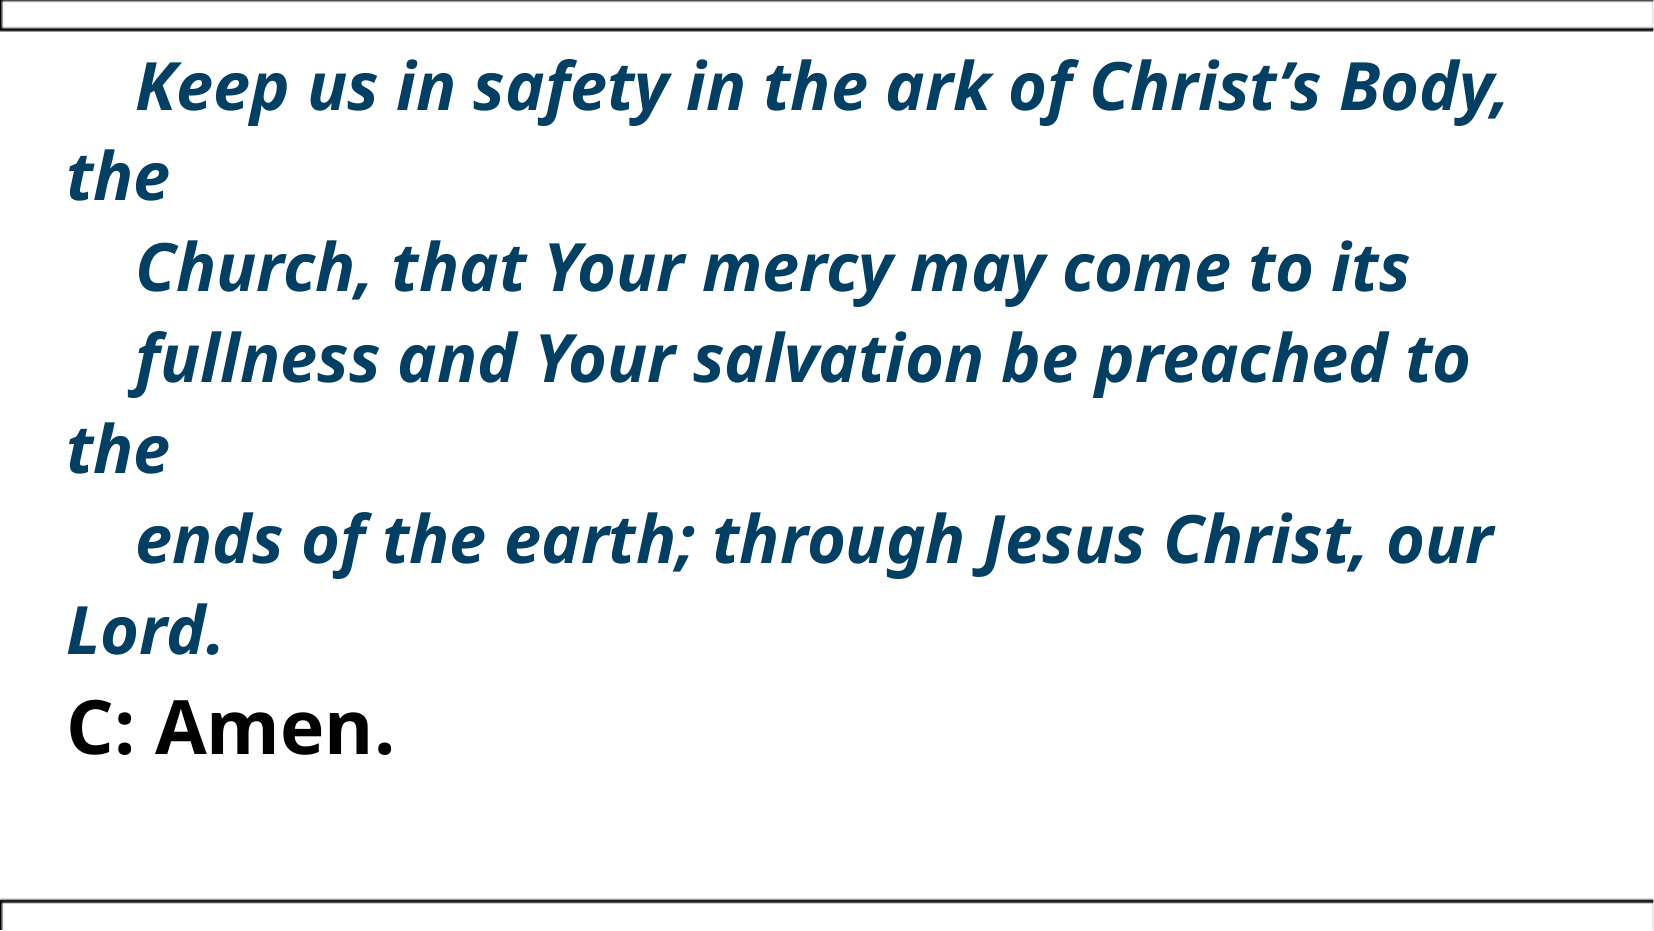

Keep us in safety in the ark of Christ’s Body, the
 Church, that Your mercy may come to its
 fullness and Your salvation be preached to the
 ends of the earth; through Jesus Christ, our Lord.
C: Amen.